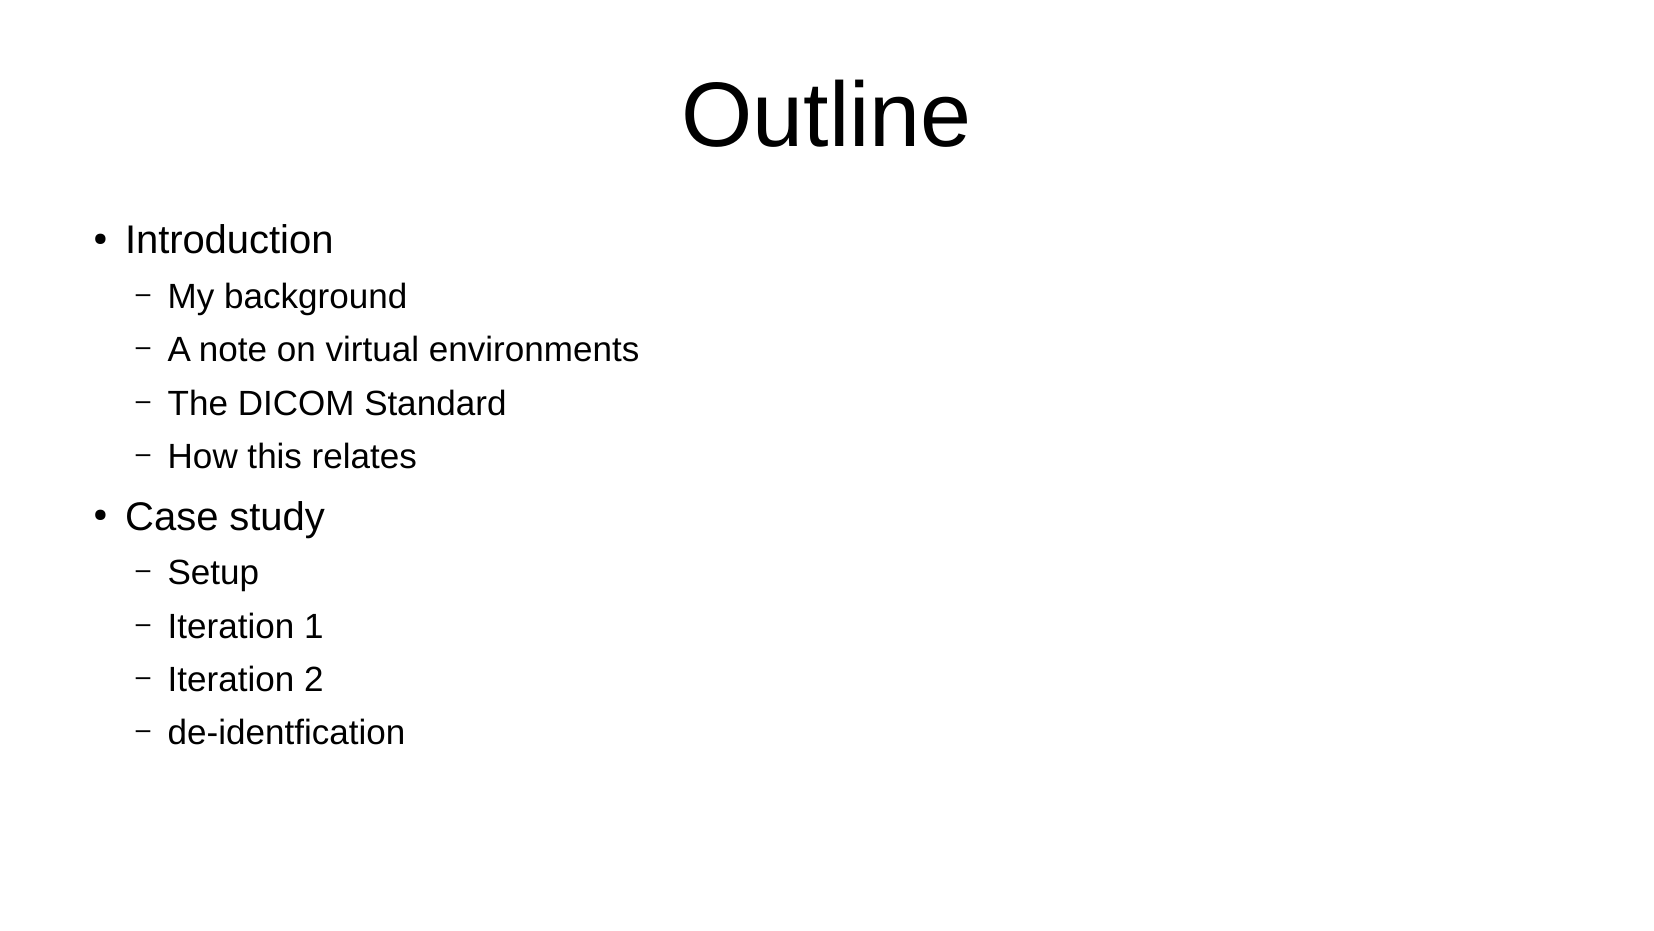

# Outline
Introduction
My background
A note on virtual environments
The DICOM Standard
How this relates
Case study
Setup
Iteration 1
Iteration 2
de-identfication